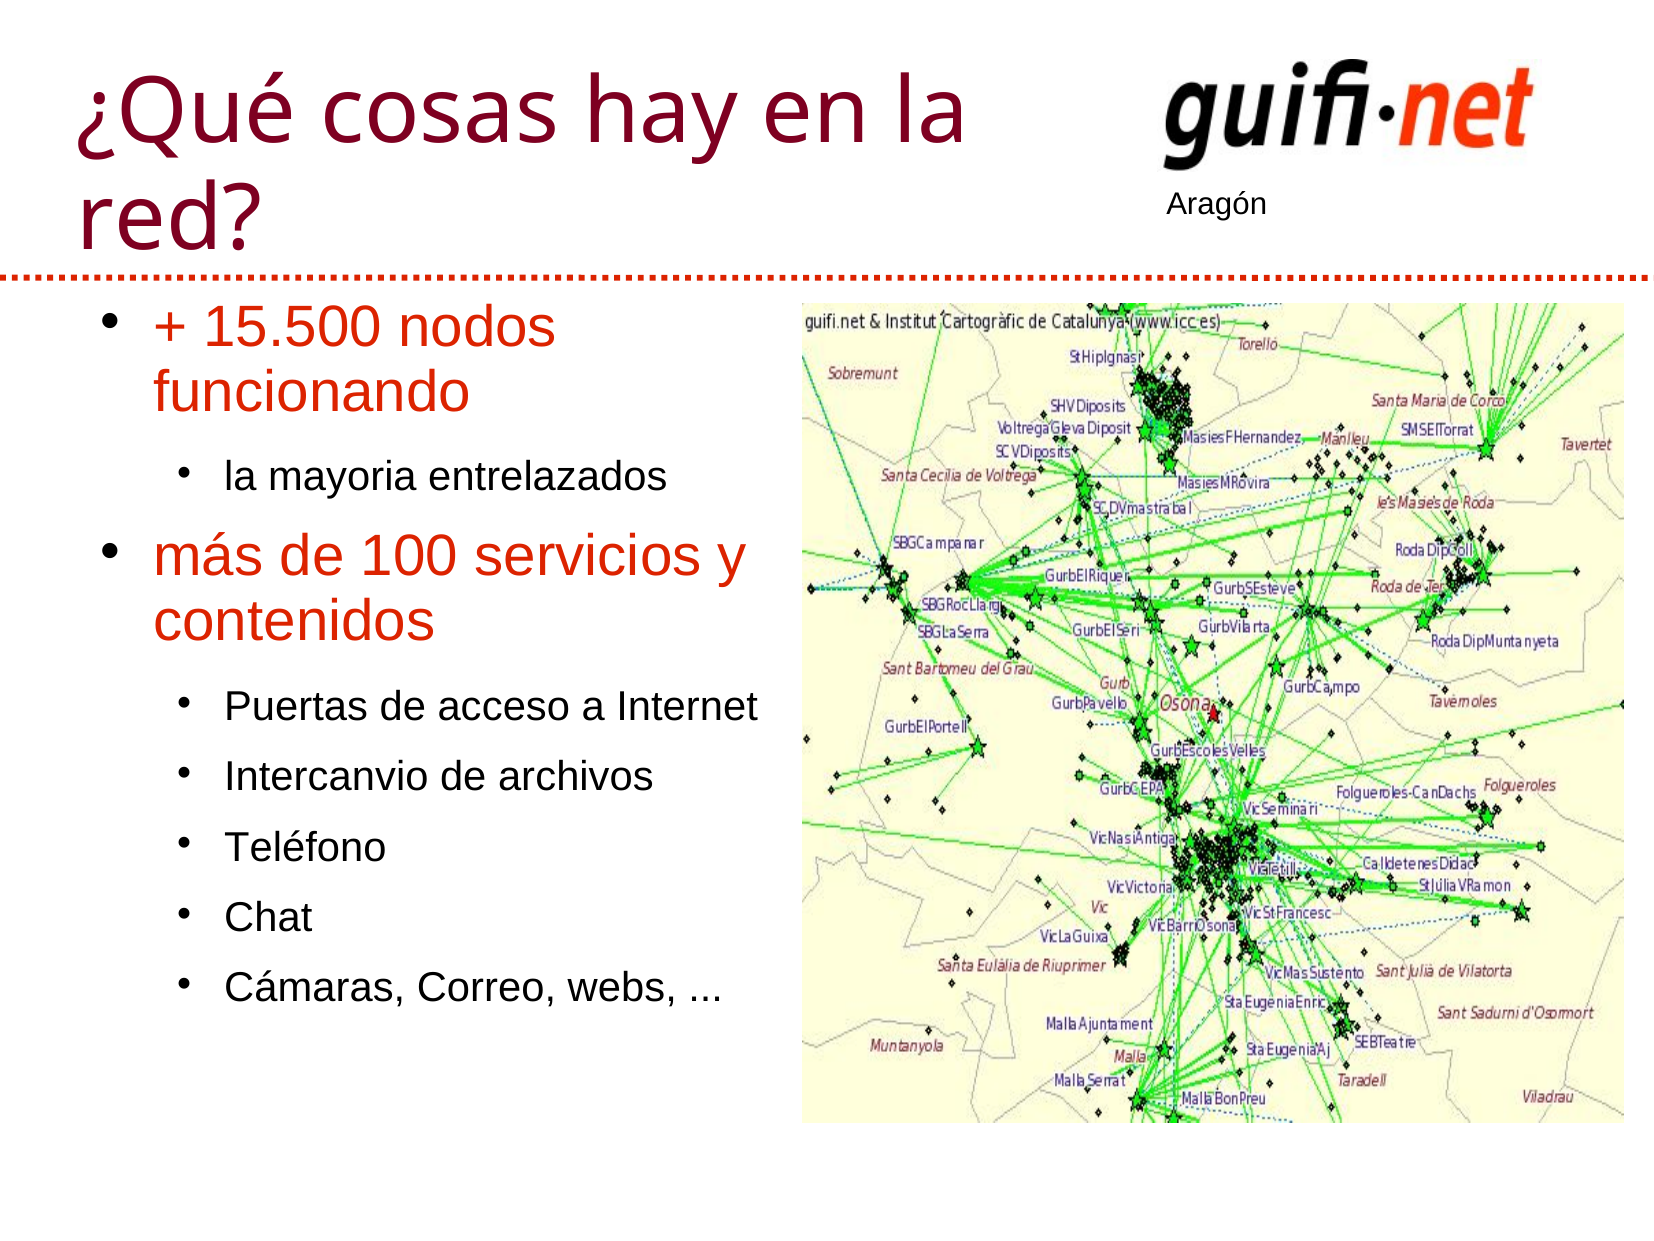

# ¿Qué cosas hay en la red?
+ 15.500 nodos funcionando
la mayoria entrelazados
más de 100 servicios y contenidos
Puertas de acceso a Internet
Intercanvio de archivos
Teléfono
Chat
Cámaras, Correo, webs, ...